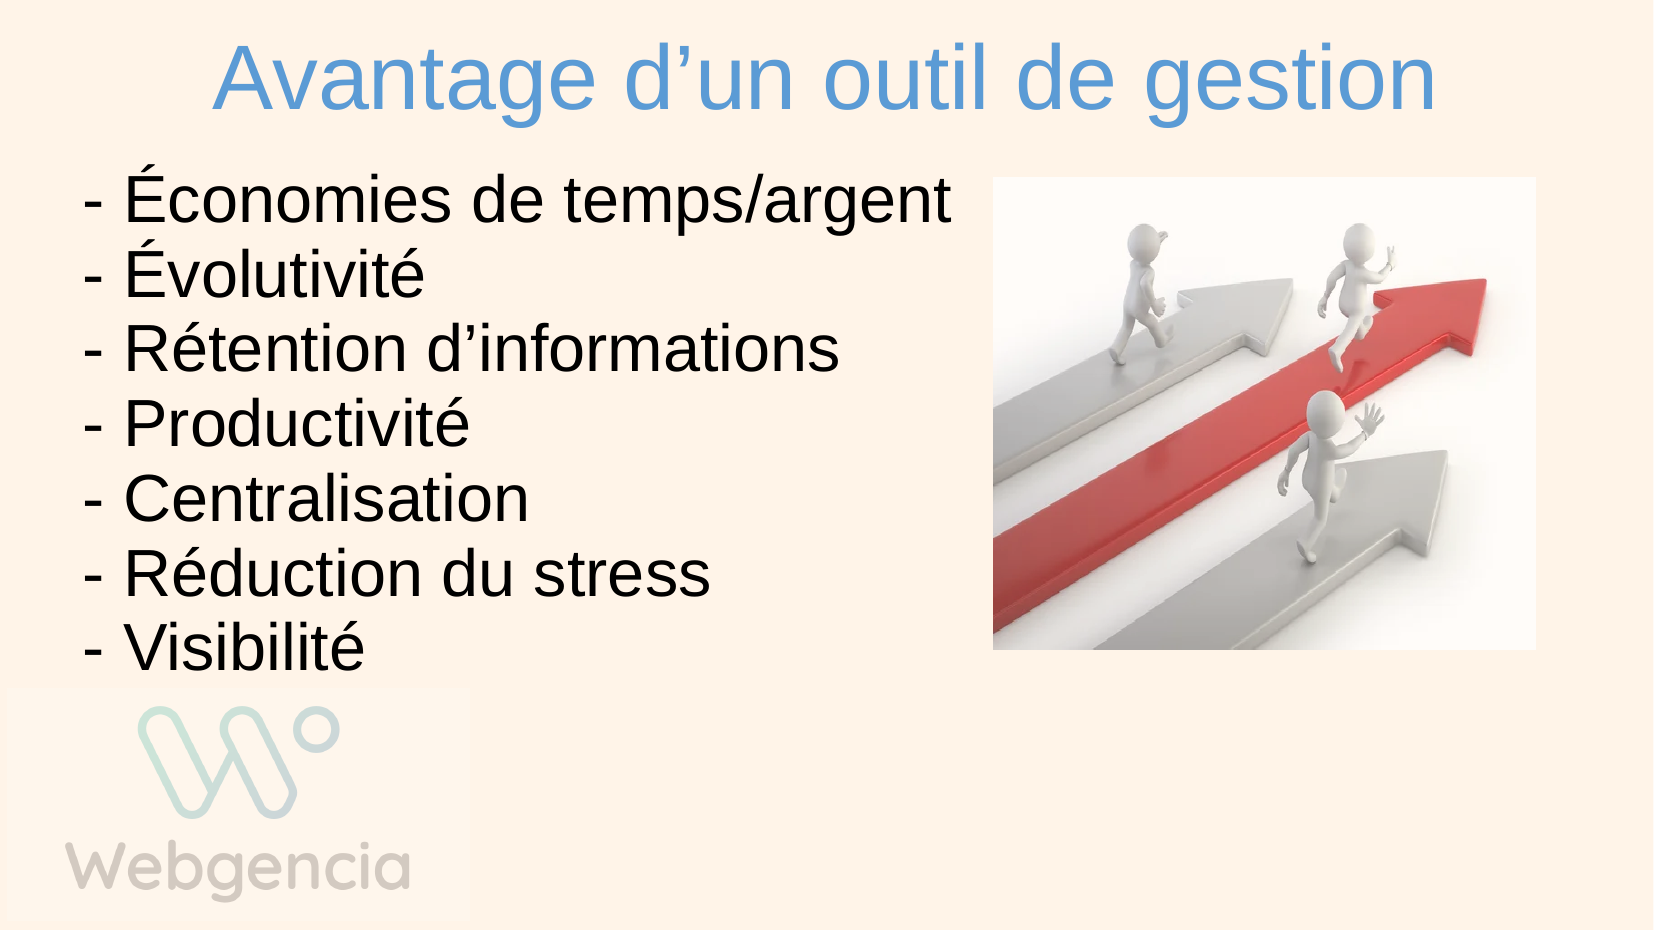

# Avantage d’un outil de gestion
- Économies de temps/argent
- Évolutivité
- Rétention d’informations
- Productivité
- Centralisation
- Réduction du stress
- Visibilité